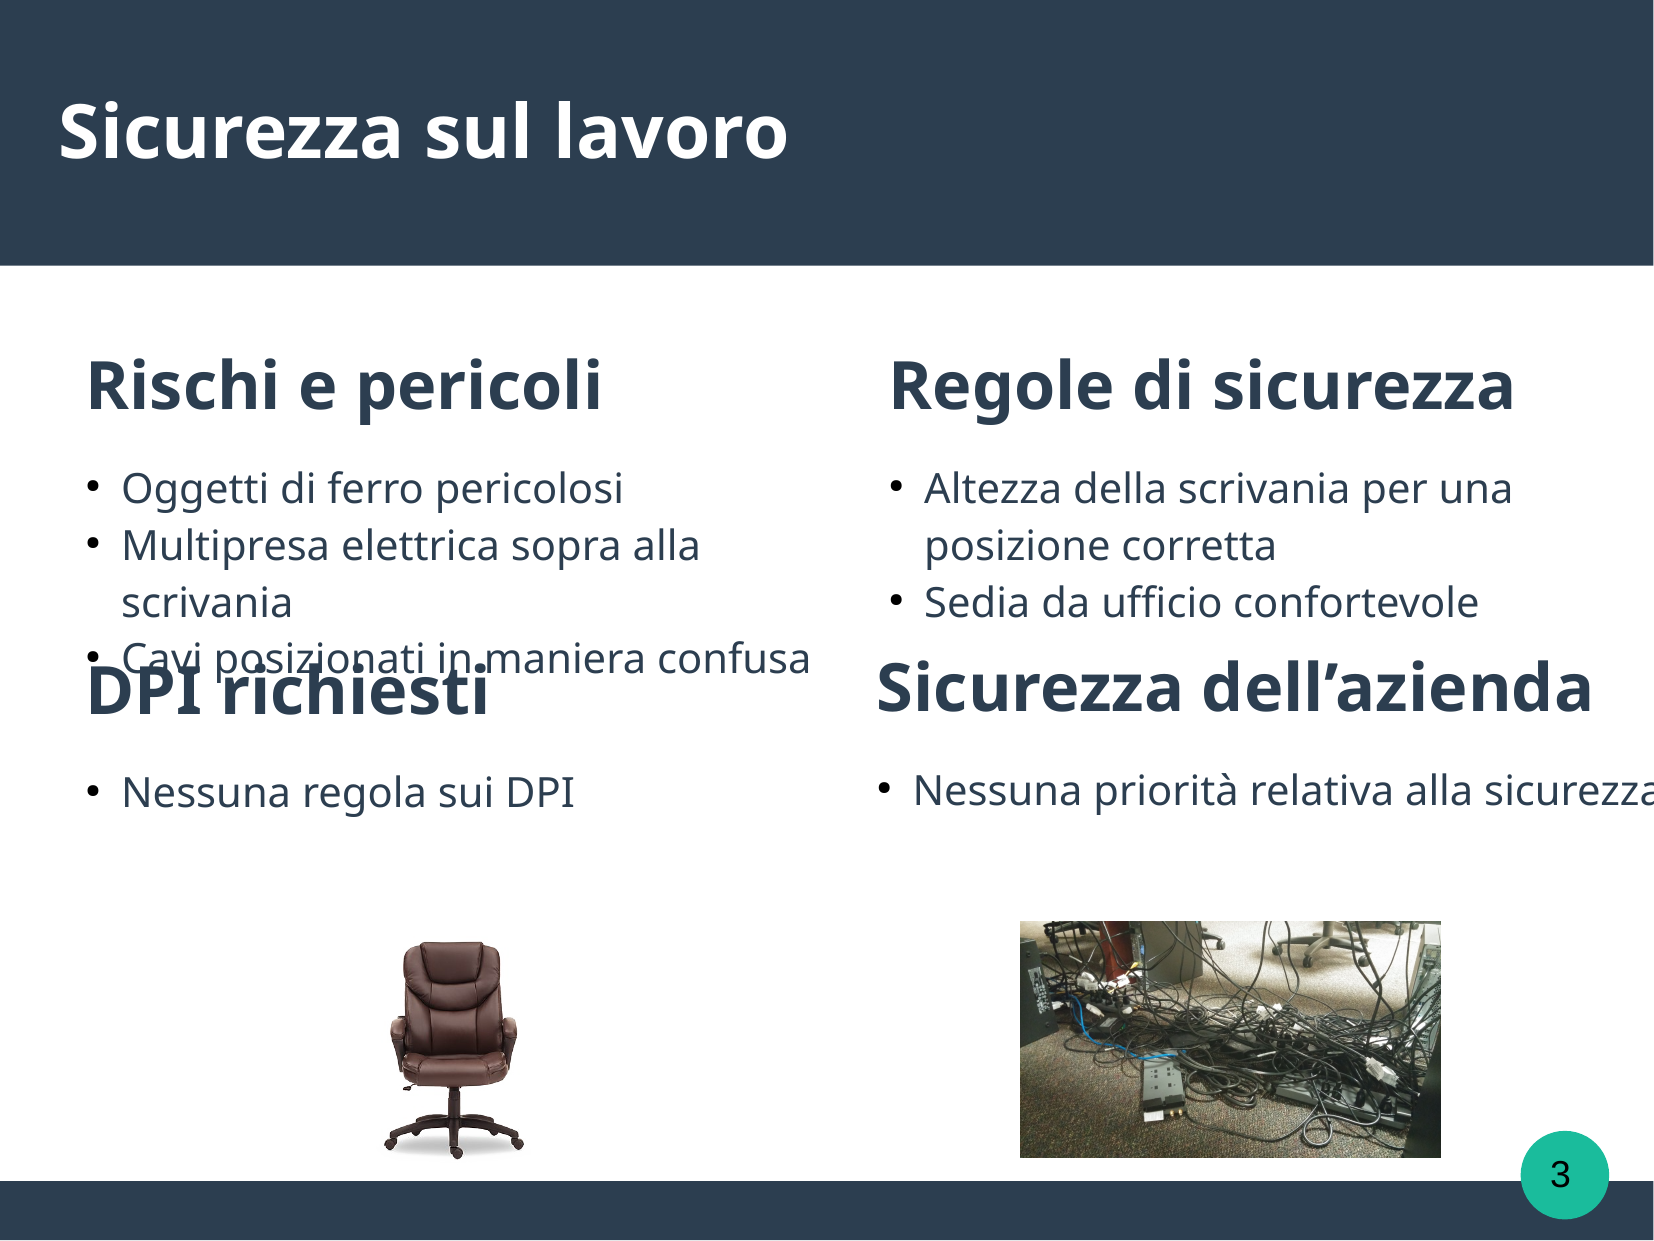

Sicurezza sul lavoro
Rischi e pericoli
Oggetti di ferro pericolosi
Multipresa elettrica sopra alla scrivania
Cavi posizionati in maniera confusa
Regole di sicurezza
Altezza della scrivania per una posizione corretta
Sedia da ufficio confortevole
Sicurezza dell’azienda
Nessuna priorità relativa alla sicurezza
DPI richiesti
Nessuna regola sui DPI
3